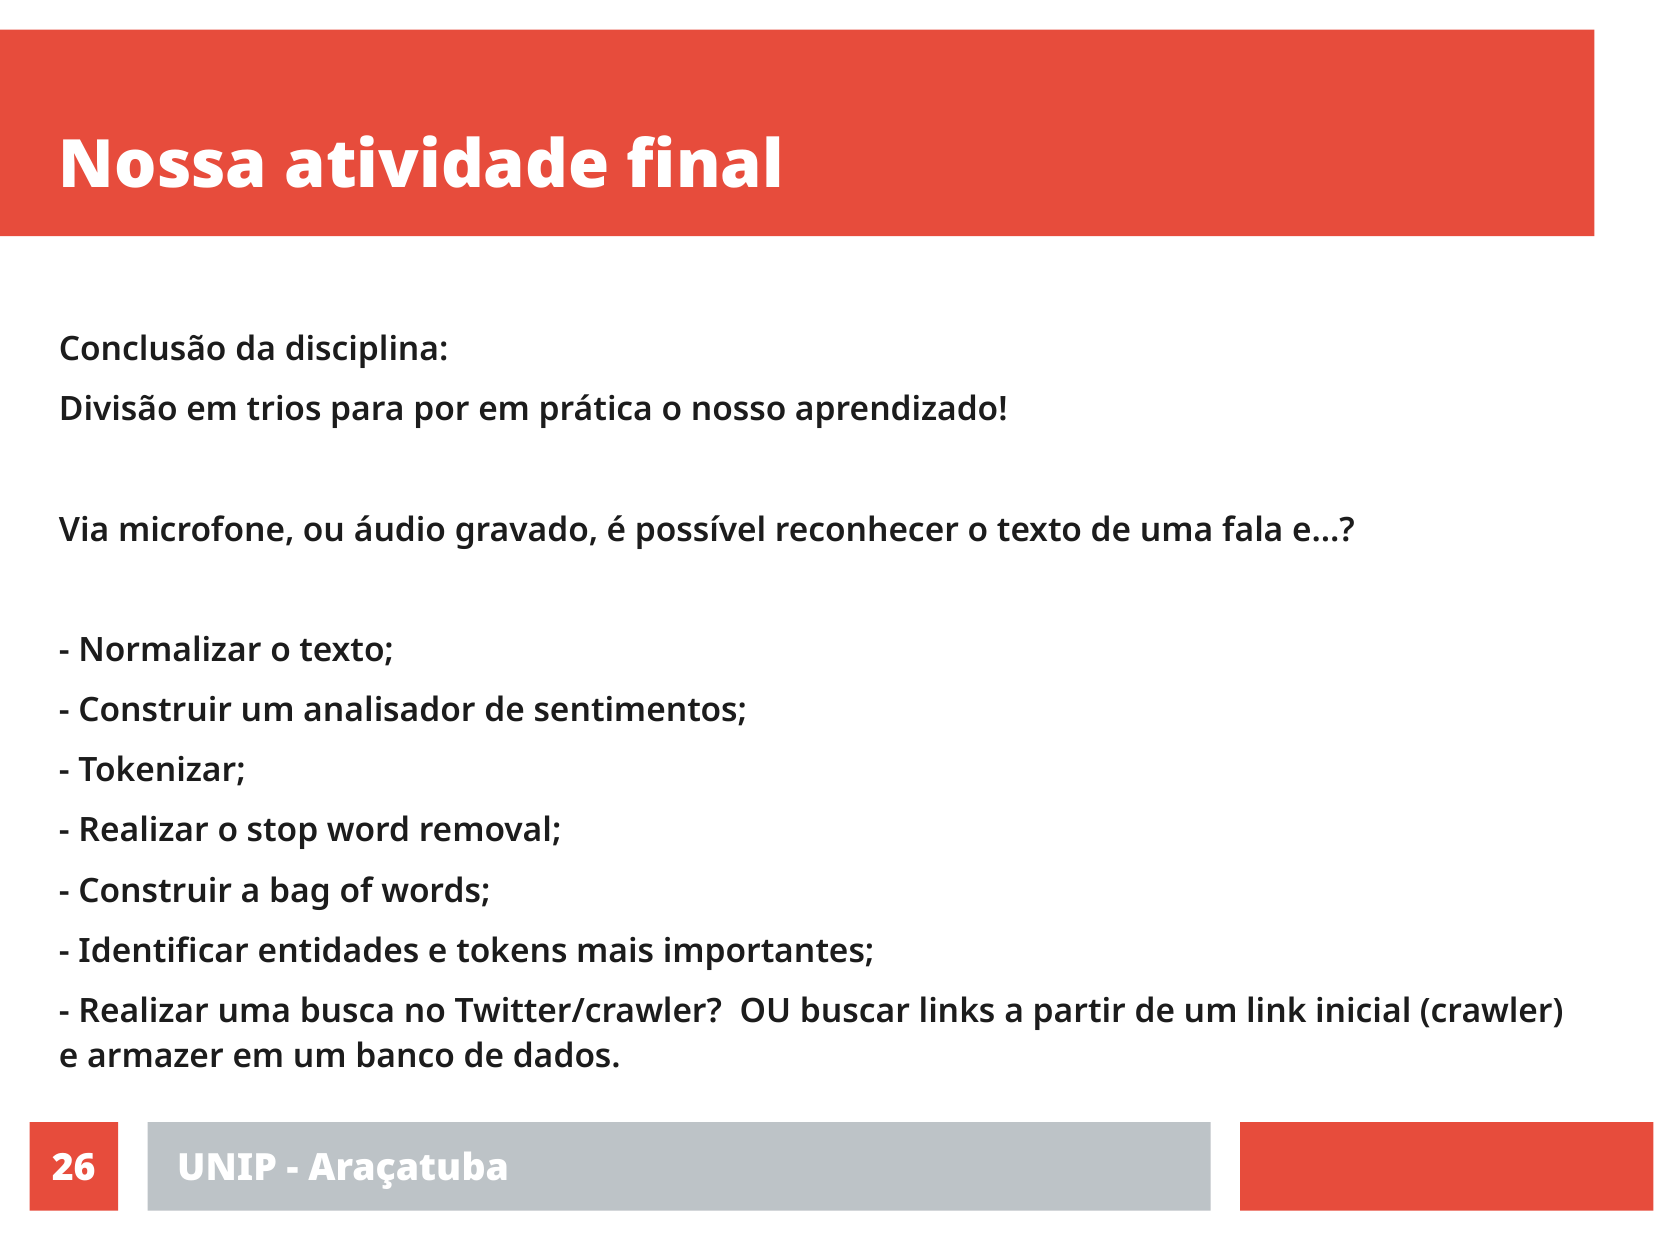

# Nossa atividade final
Conclusão da disciplina:
Divisão em trios para por em prática o nosso aprendizado!
Via microfone, ou áudio gravado, é possível reconhecer o texto de uma fala e…?
- Normalizar o texto;
- Construir um analisador de sentimentos;
- Tokenizar;
- Realizar o stop word removal;
- Construir a bag of words;
- Identificar entidades e tokens mais importantes;
- Realizar uma busca no Twitter/crawler? OU buscar links a partir de um link inicial (crawler) e armazer em um banco de dados.
26
UNIP - Araçatuba